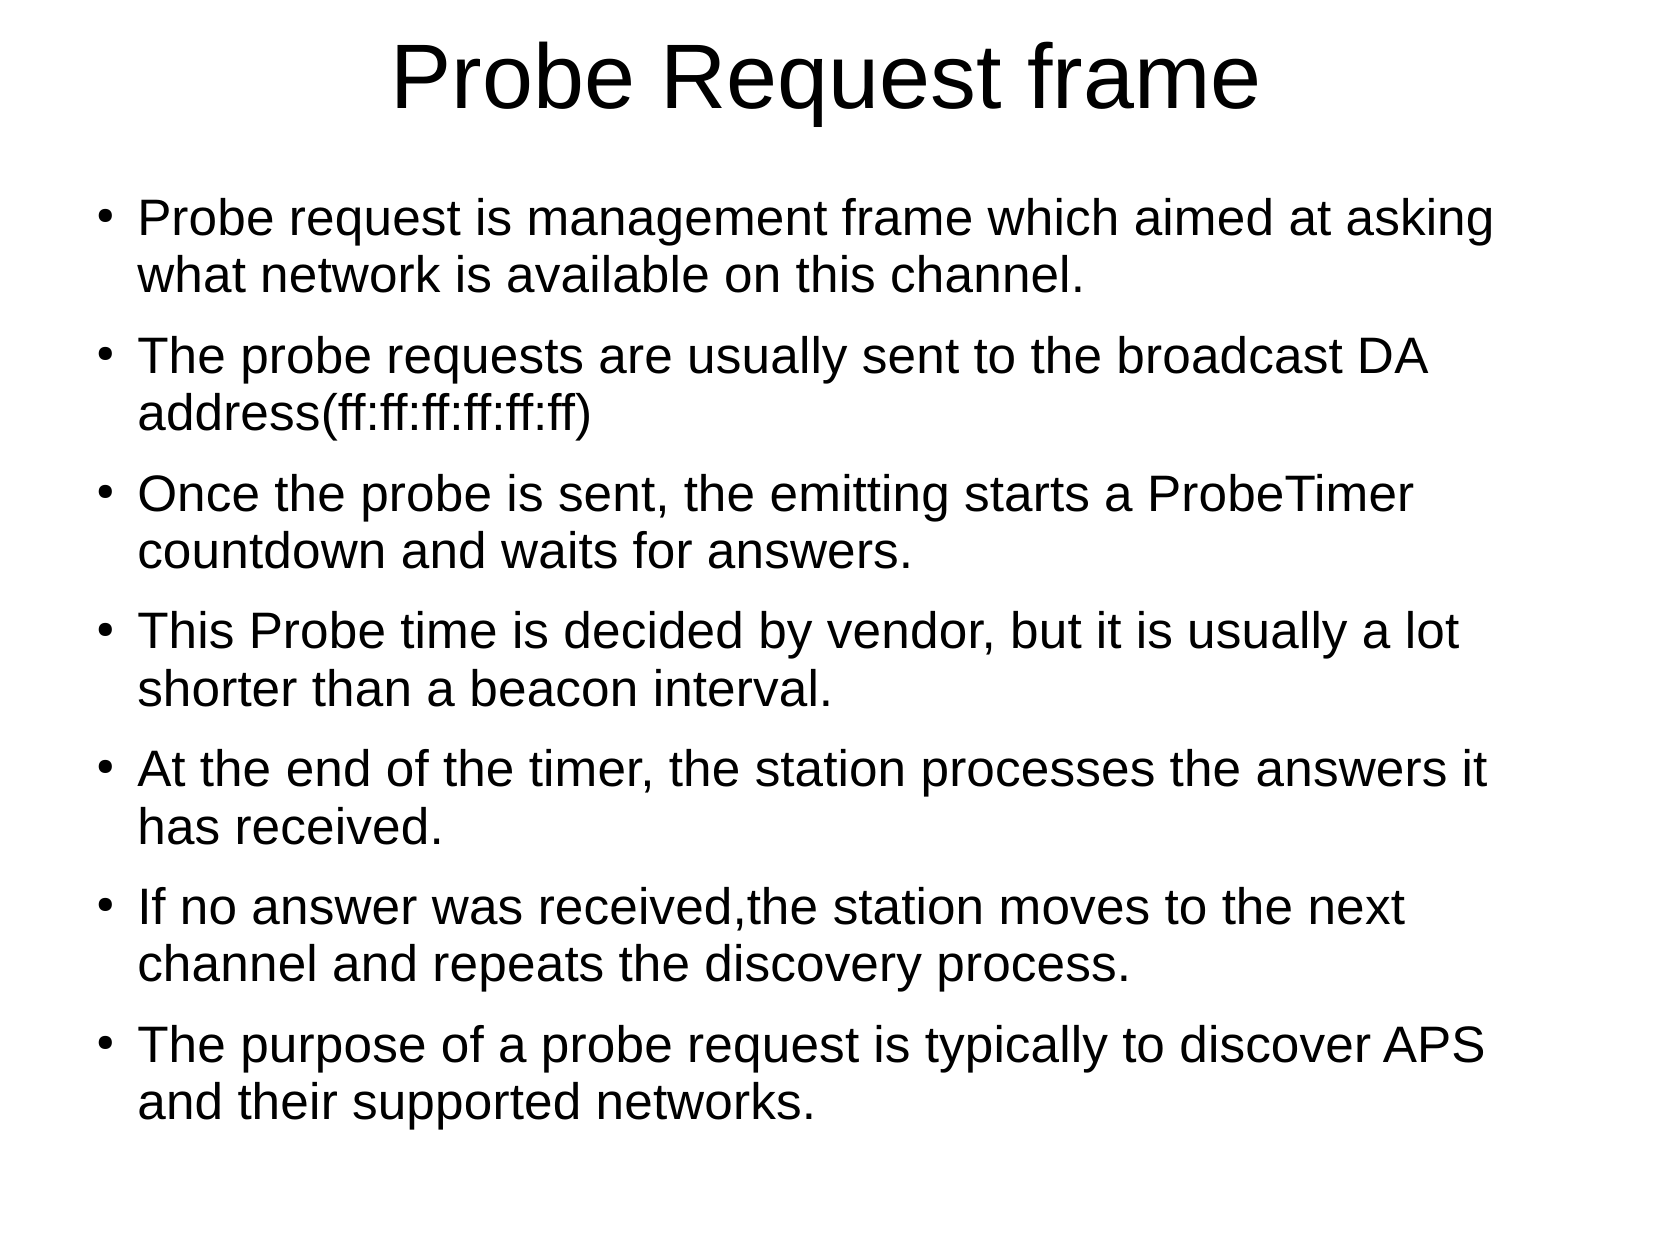

# Probe Request frame
Probe request is management frame which aimed at asking what network is available on this channel.
The probe requests are usually sent to the broadcast DA address(ff:ff:ff:ff:ff:ff)
Once the probe is sent, the emitting starts a ProbeTimer countdown and waits for answers.
This Probe time is decided by vendor, but it is usually a lot shorter than a beacon interval.
At the end of the timer, the station processes the answers it has received.
If no answer was received,the station moves to the next channel and repeats the discovery process.
The purpose of a probe request is typically to discover APS and their supported networks.